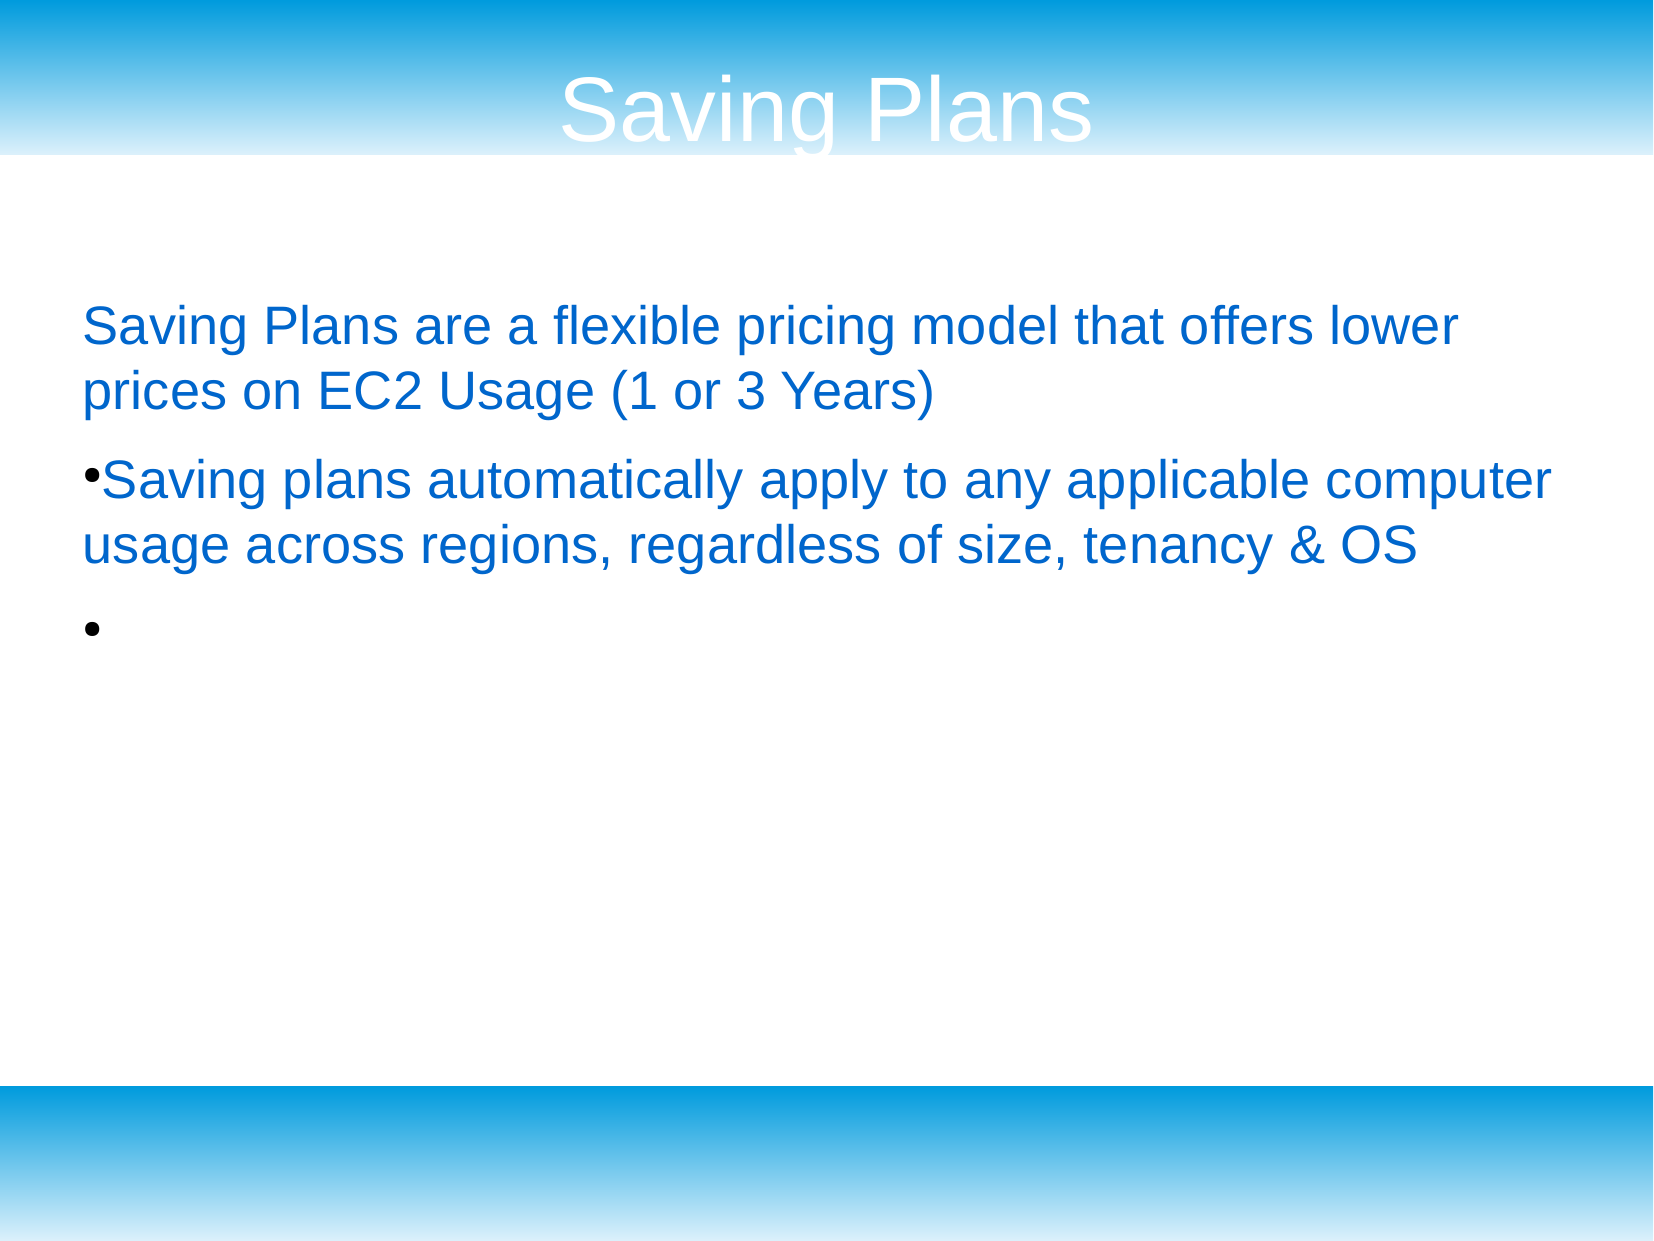

# Saving Plans
Saving Plans are a flexible pricing model that offers lower prices on EC2 Usage (1 or 3 Years)
Saving plans automatically apply to any applicable computer usage across regions, regardless of size, tenancy & OS